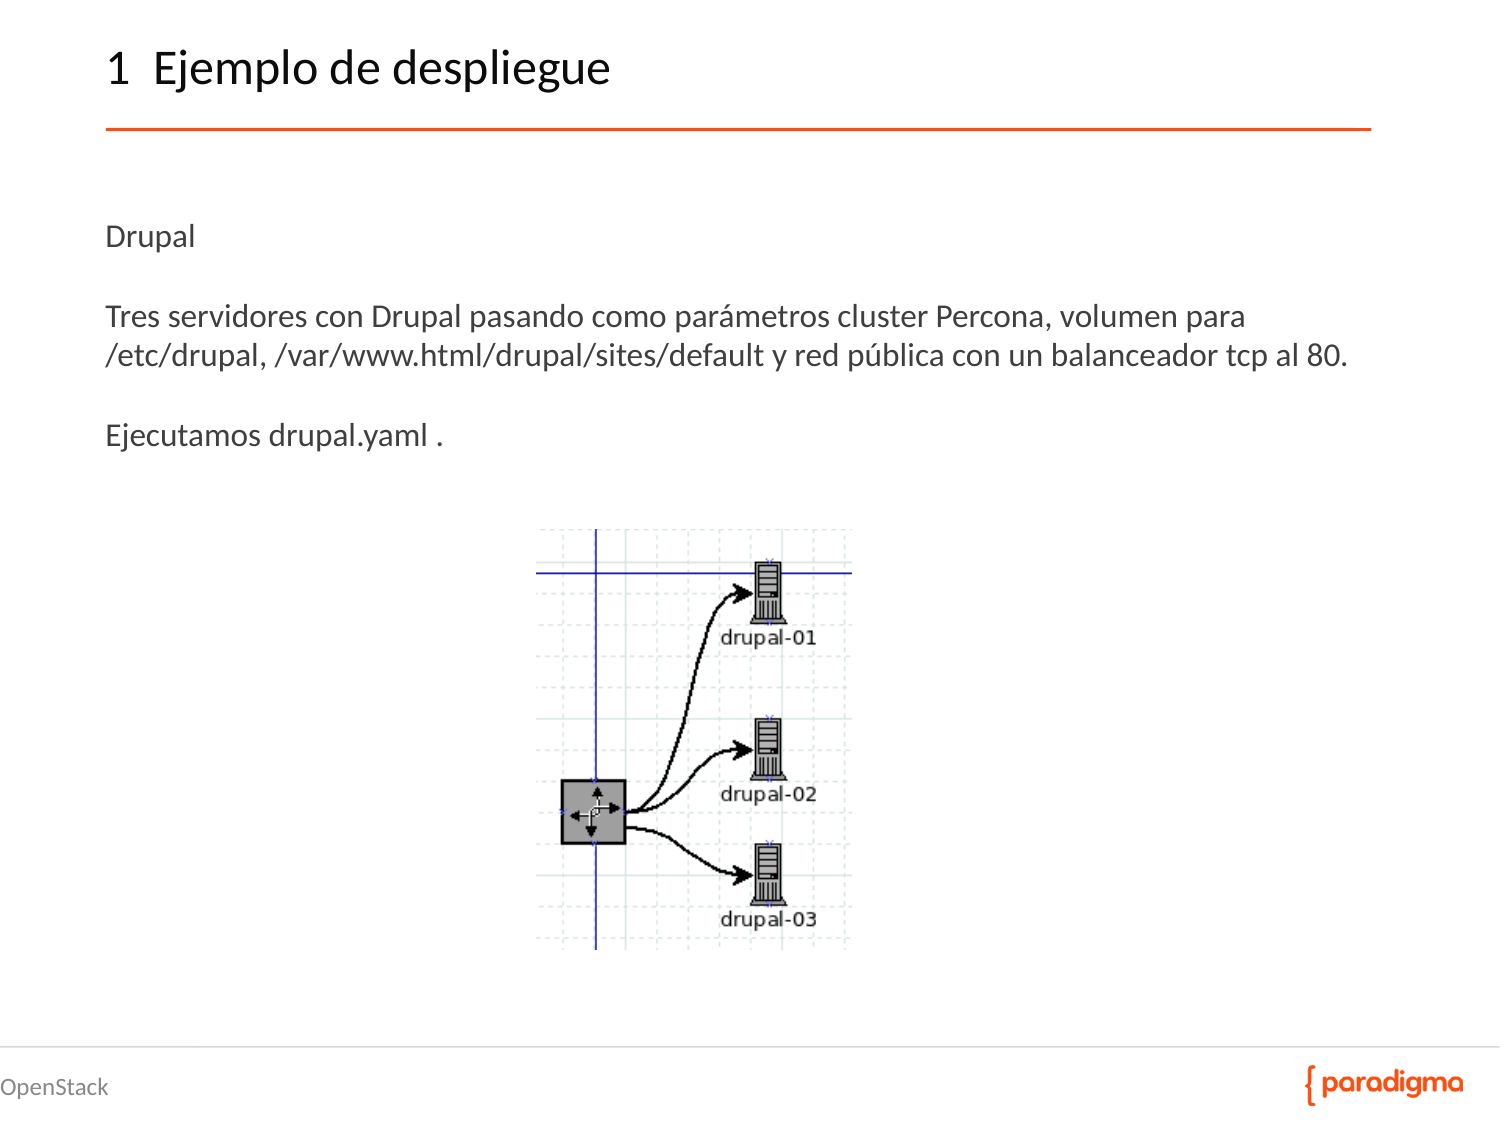

1 Ejemplo de despliegue
Drupal
Tres servidores con Drupal pasando como parámetros cluster Percona, volumen para /etc/drupal, /var/www.html/drupal/sites/default y red pública con un balanceador tcp al 80.
Ejecutamos drupal.yaml .
Aquí hay dos saltos de línea para separar bloques de texto. Así te leerán mejor y podrán comprender la información estructurada que les presentas
OpenStack